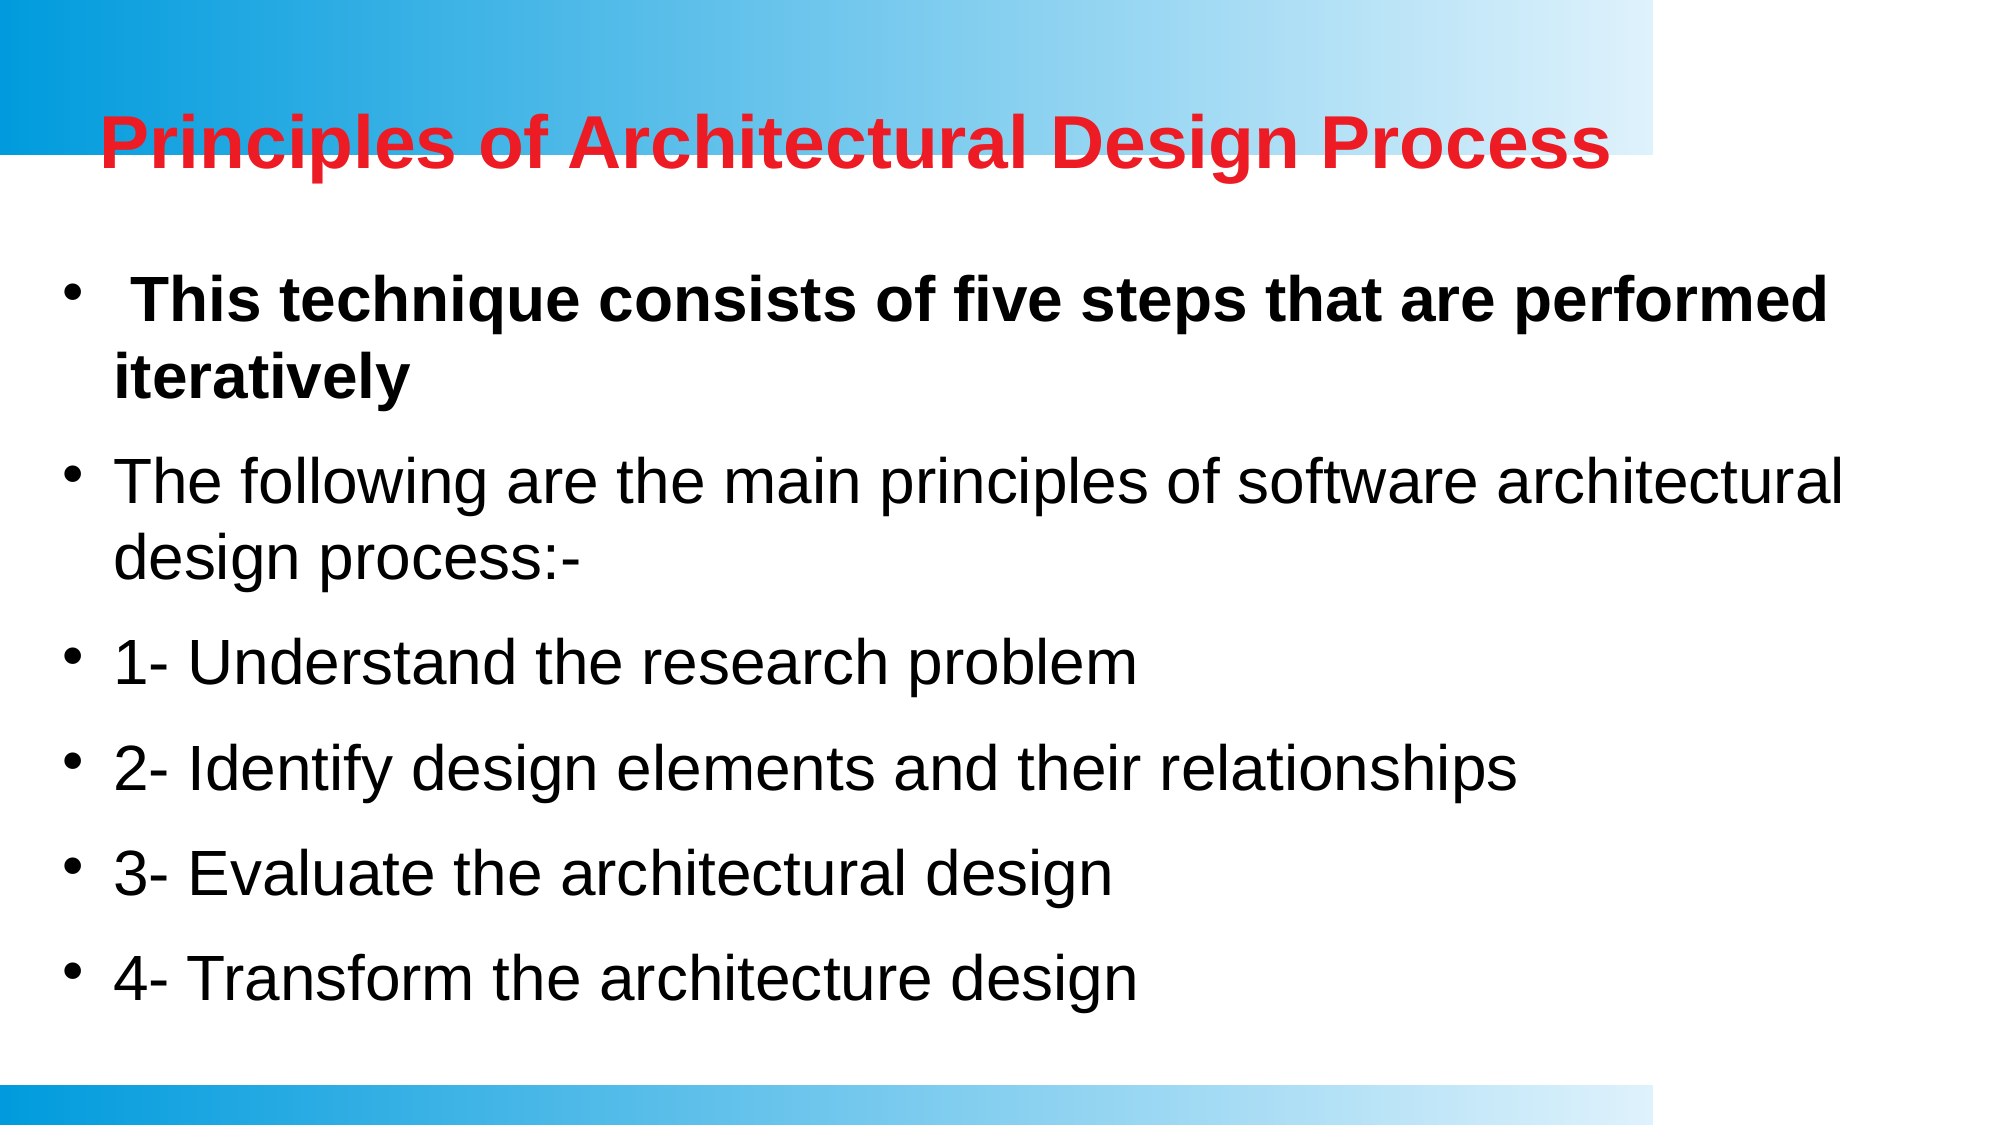

# Principles of Architectural Design Process
 This technique consists of five steps that are performed iteratively
The following are the main principles of software architectural design process:-
1- Understand the research problem
2- Identify design elements and their relationships
3- Evaluate the architectural design
4- Transform the architecture design